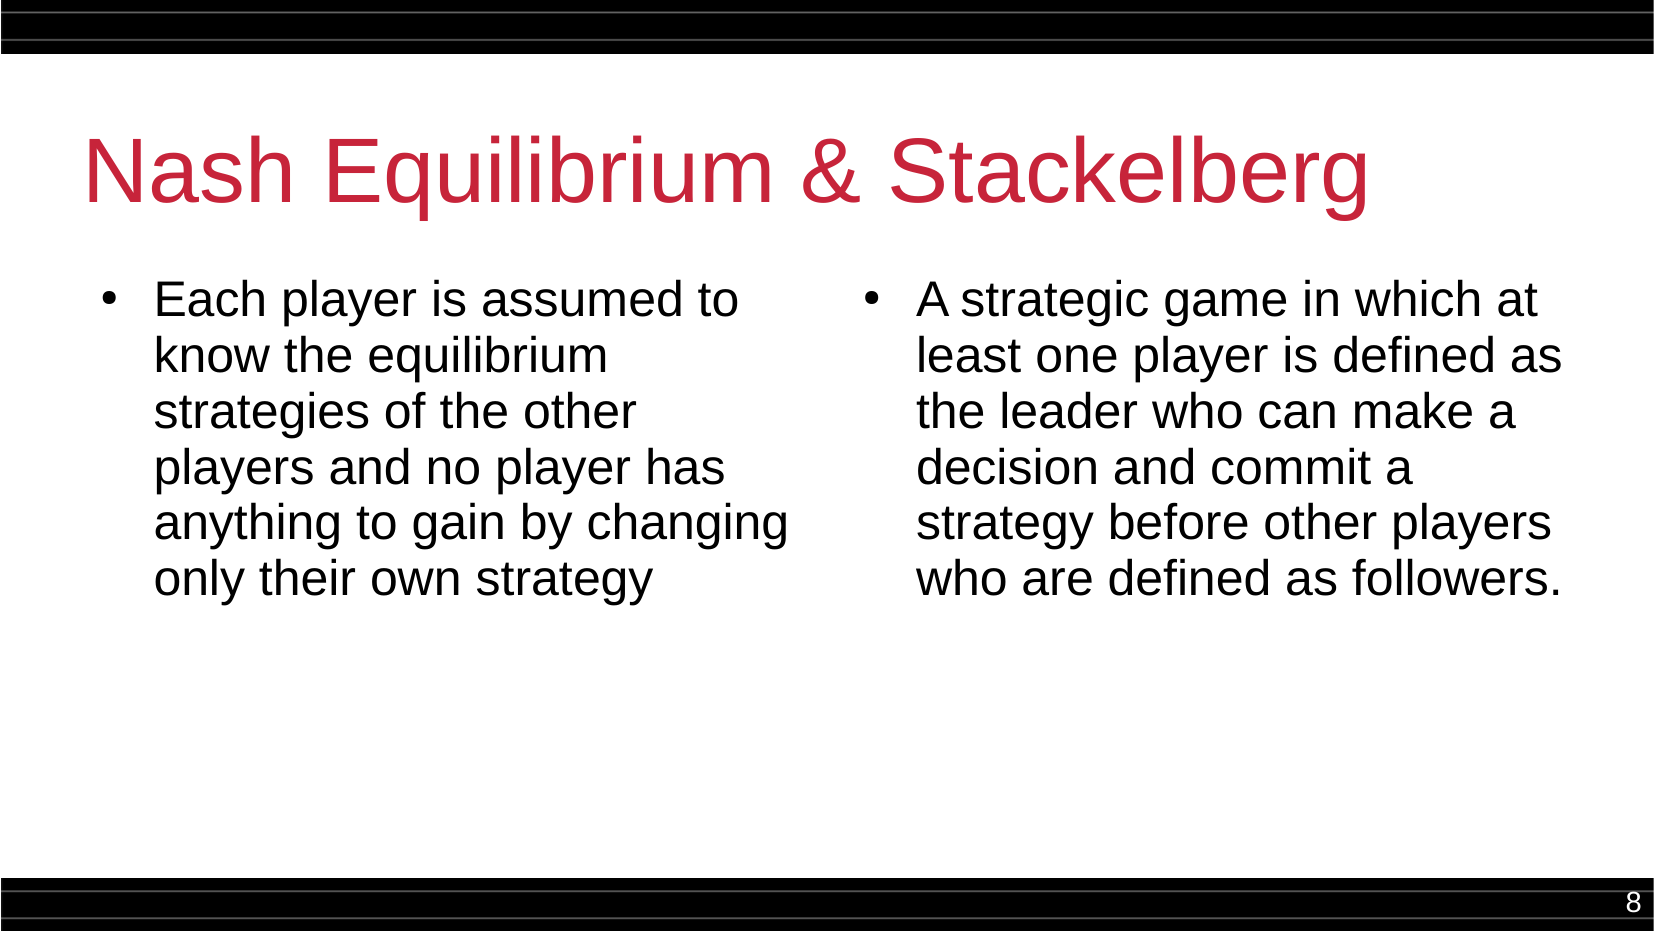

# Nash Equilibrium & Stackelberg
Each player is assumed to know the equilibrium strategies of the other players and no player has anything to gain by changing only their own strategy
A strategic game in which at least one player is defined as the leader who can make a decision and commit a strategy before other players who are defined as followers.